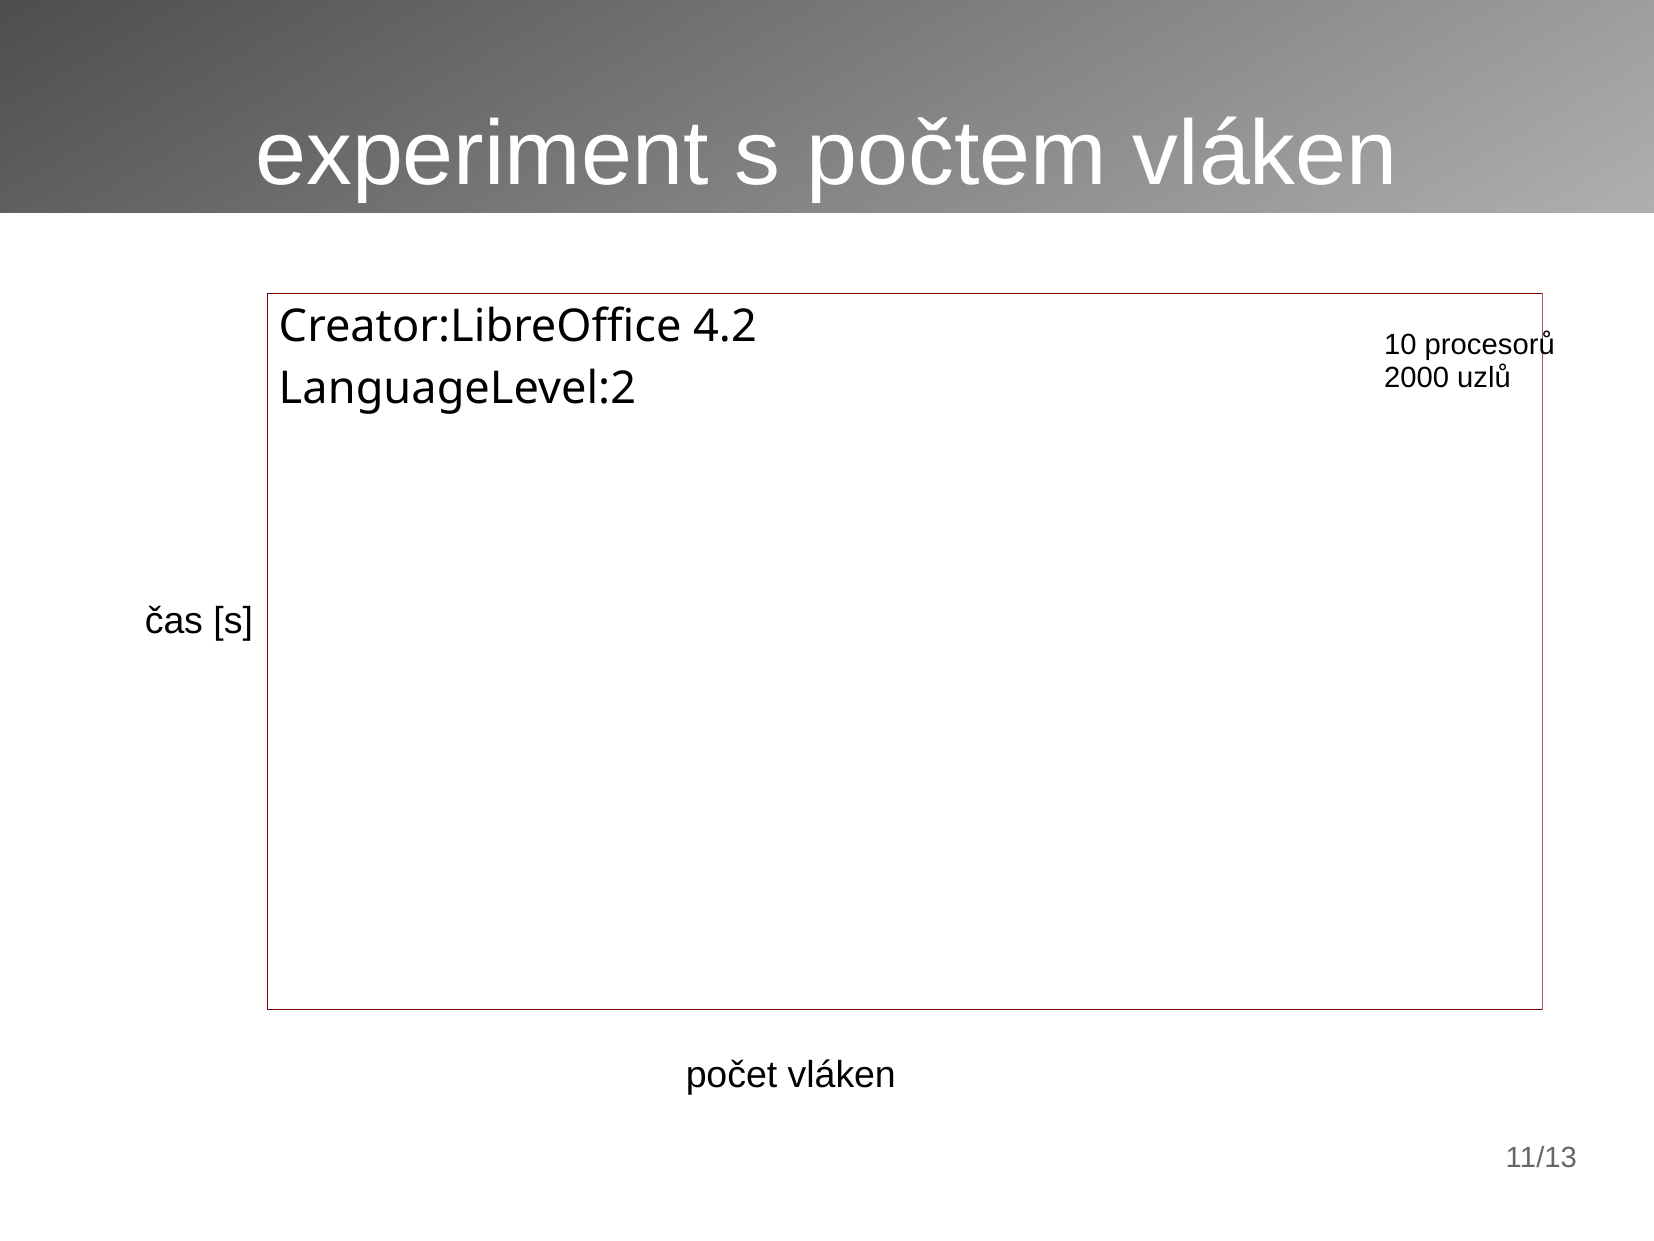

# experiment s počtem vláken
10 procesorů
2000 uzlů
čas [s]
počet vláken